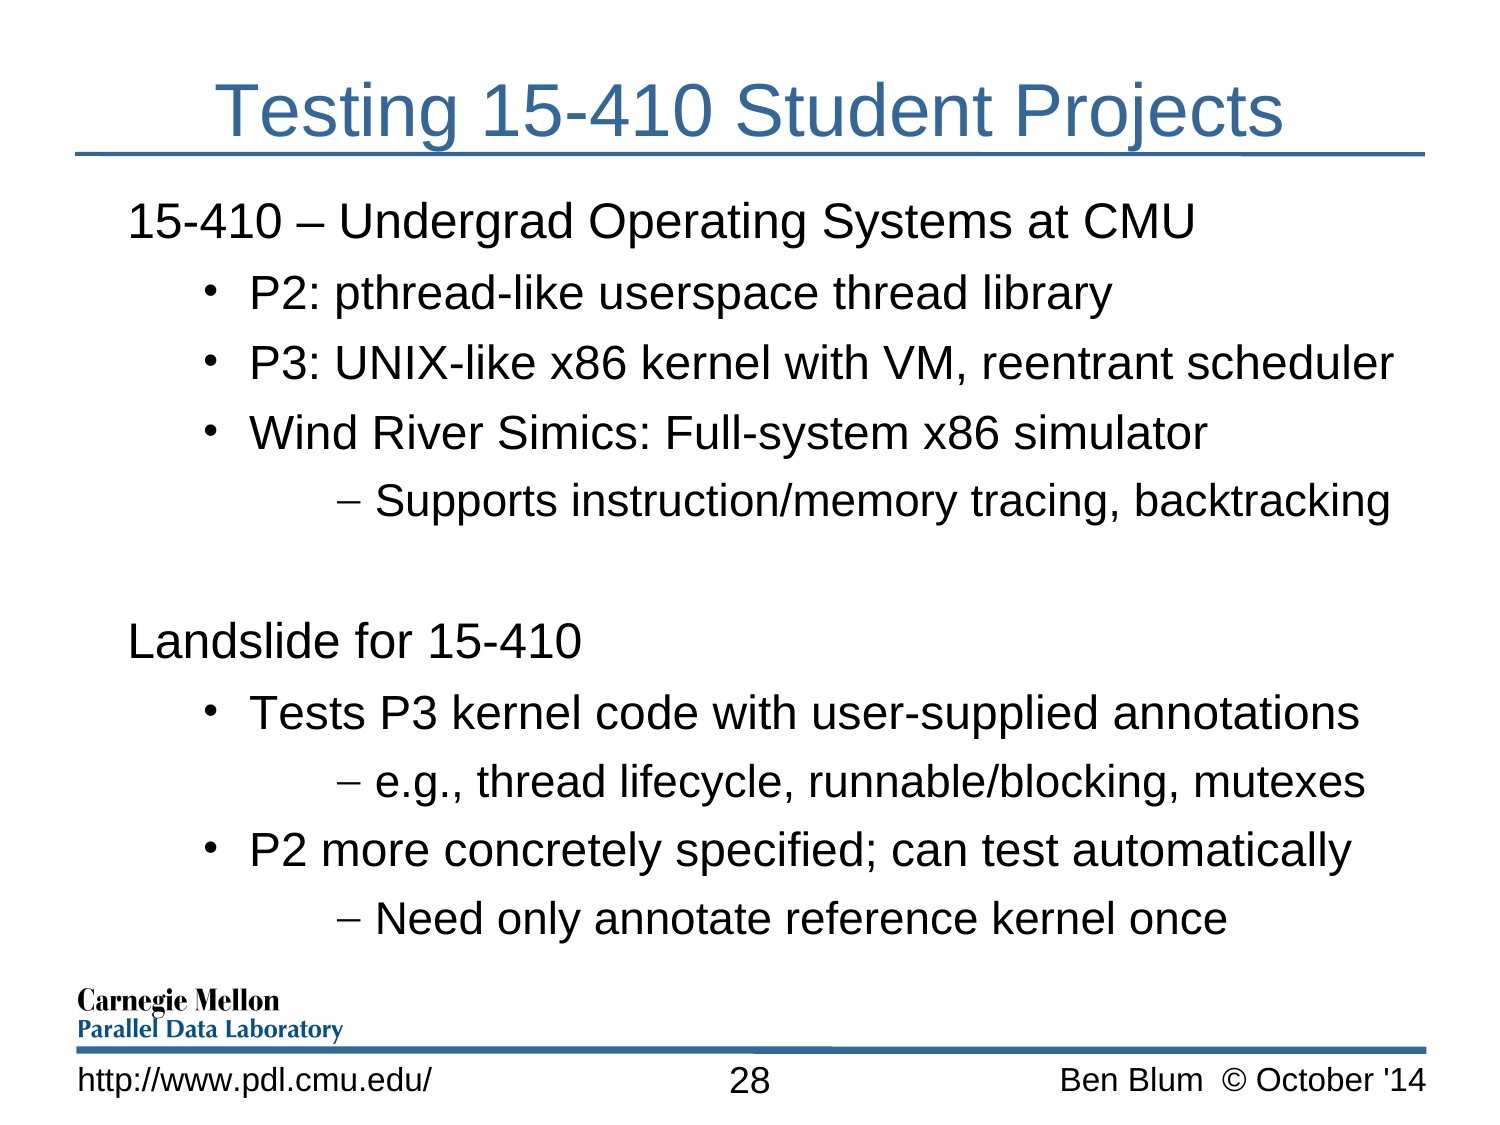

# Testing 15-410 Student Projects
15-410 – Undergrad Operating Systems at CMU
P2: pthread-like userspace thread library
P3: UNIX-like x86 kernel with VM, reentrant scheduler
Wind River Simics: Full-system x86 simulator
Supports instruction/memory tracing, backtracking
Landslide for 15-410
Tests P3 kernel code with user-supplied annotations
e.g., thread lifecycle, runnable/blocking, mutexes
P2 more concretely specified; can test automatically
Need only annotate reference kernel once
28